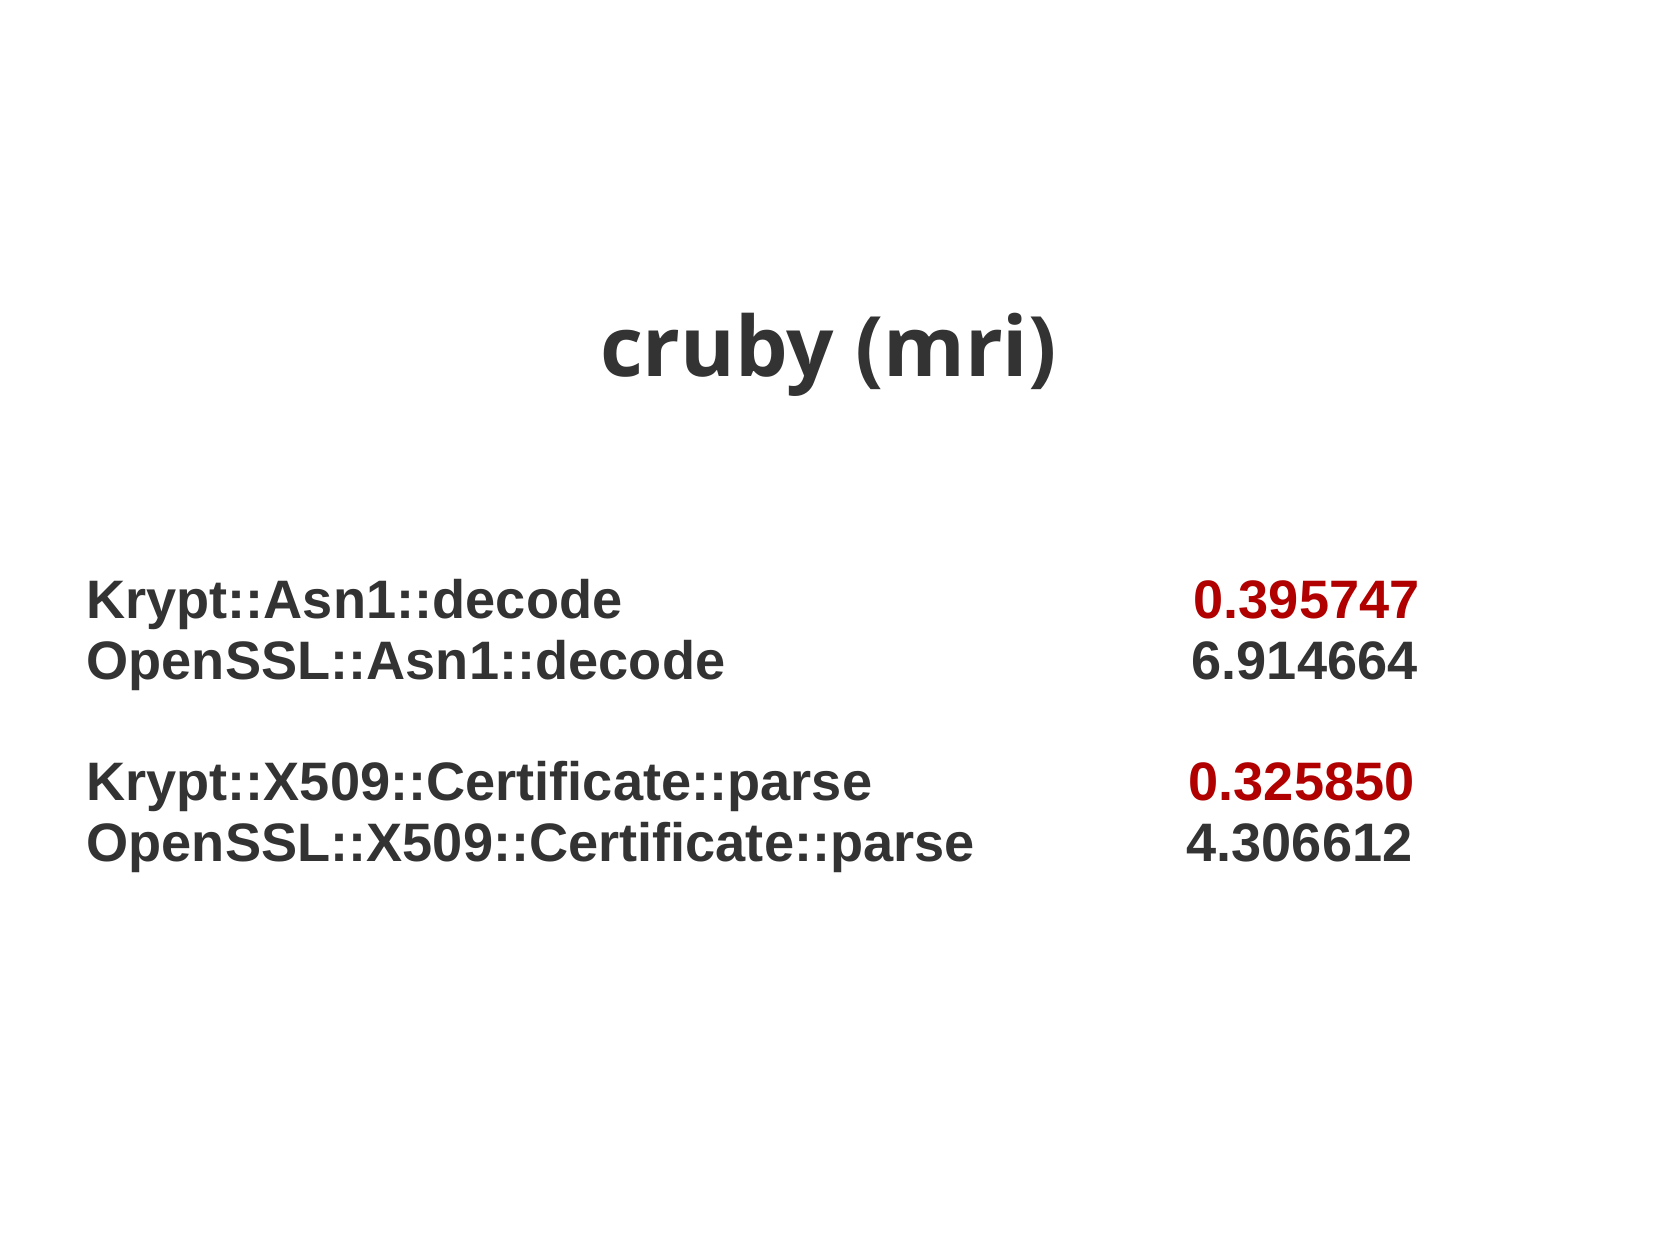

#
cruby (mri)
Krypt::Asn1::decode 0.395747
OpenSSL::Asn1::decode 6.914664
Krypt::X509::Certificate::parse 0.325850
OpenSSL::X509::Certificate::parse 4.306612